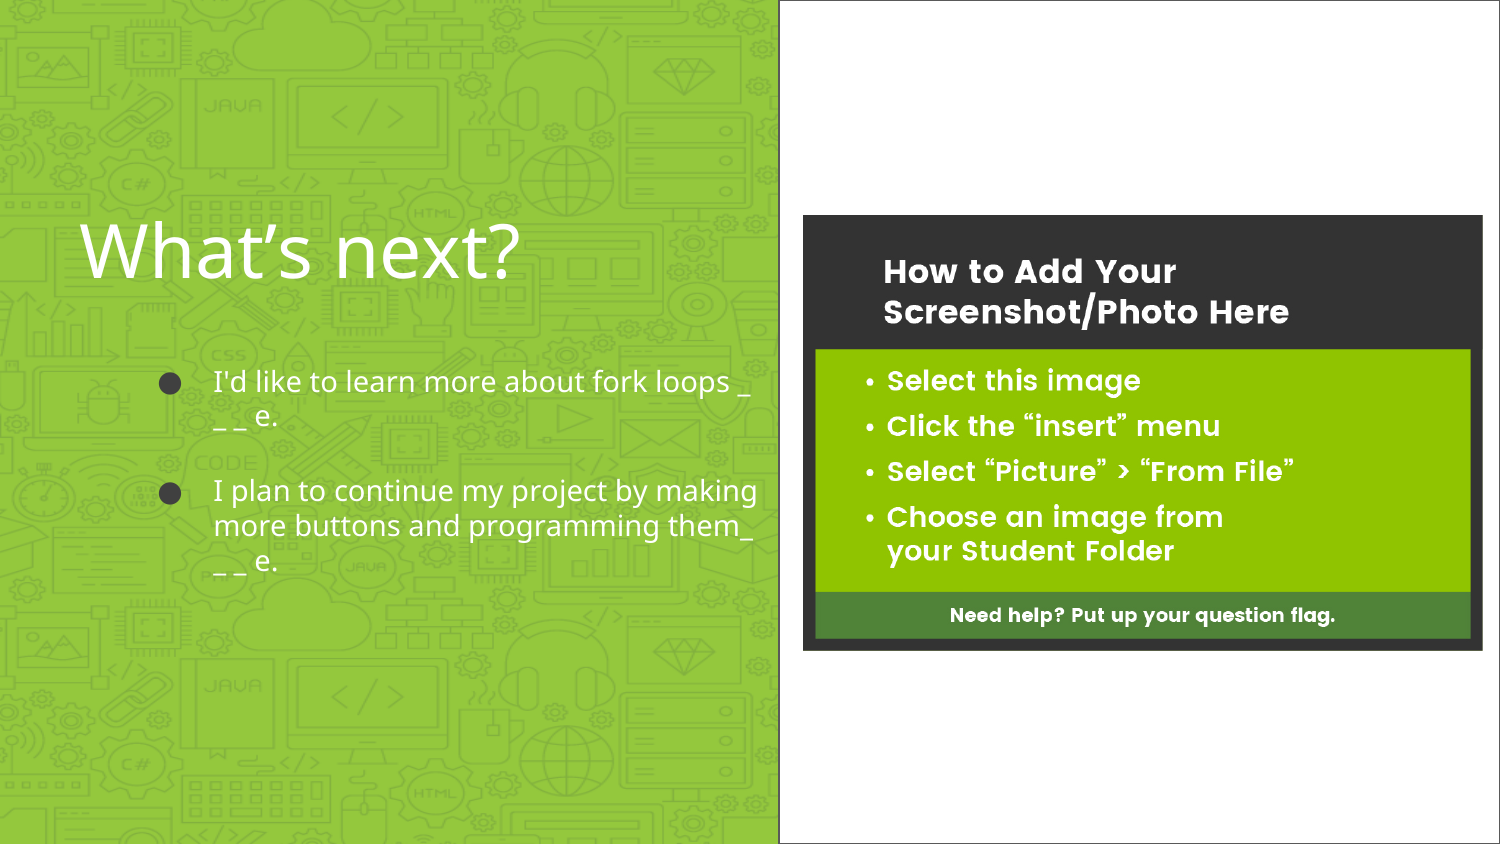

What’s next?
I'd like to learn more about fork loops _ _ _ e.
I plan to continue my project by making more buttons and programming them_ _ _ e.